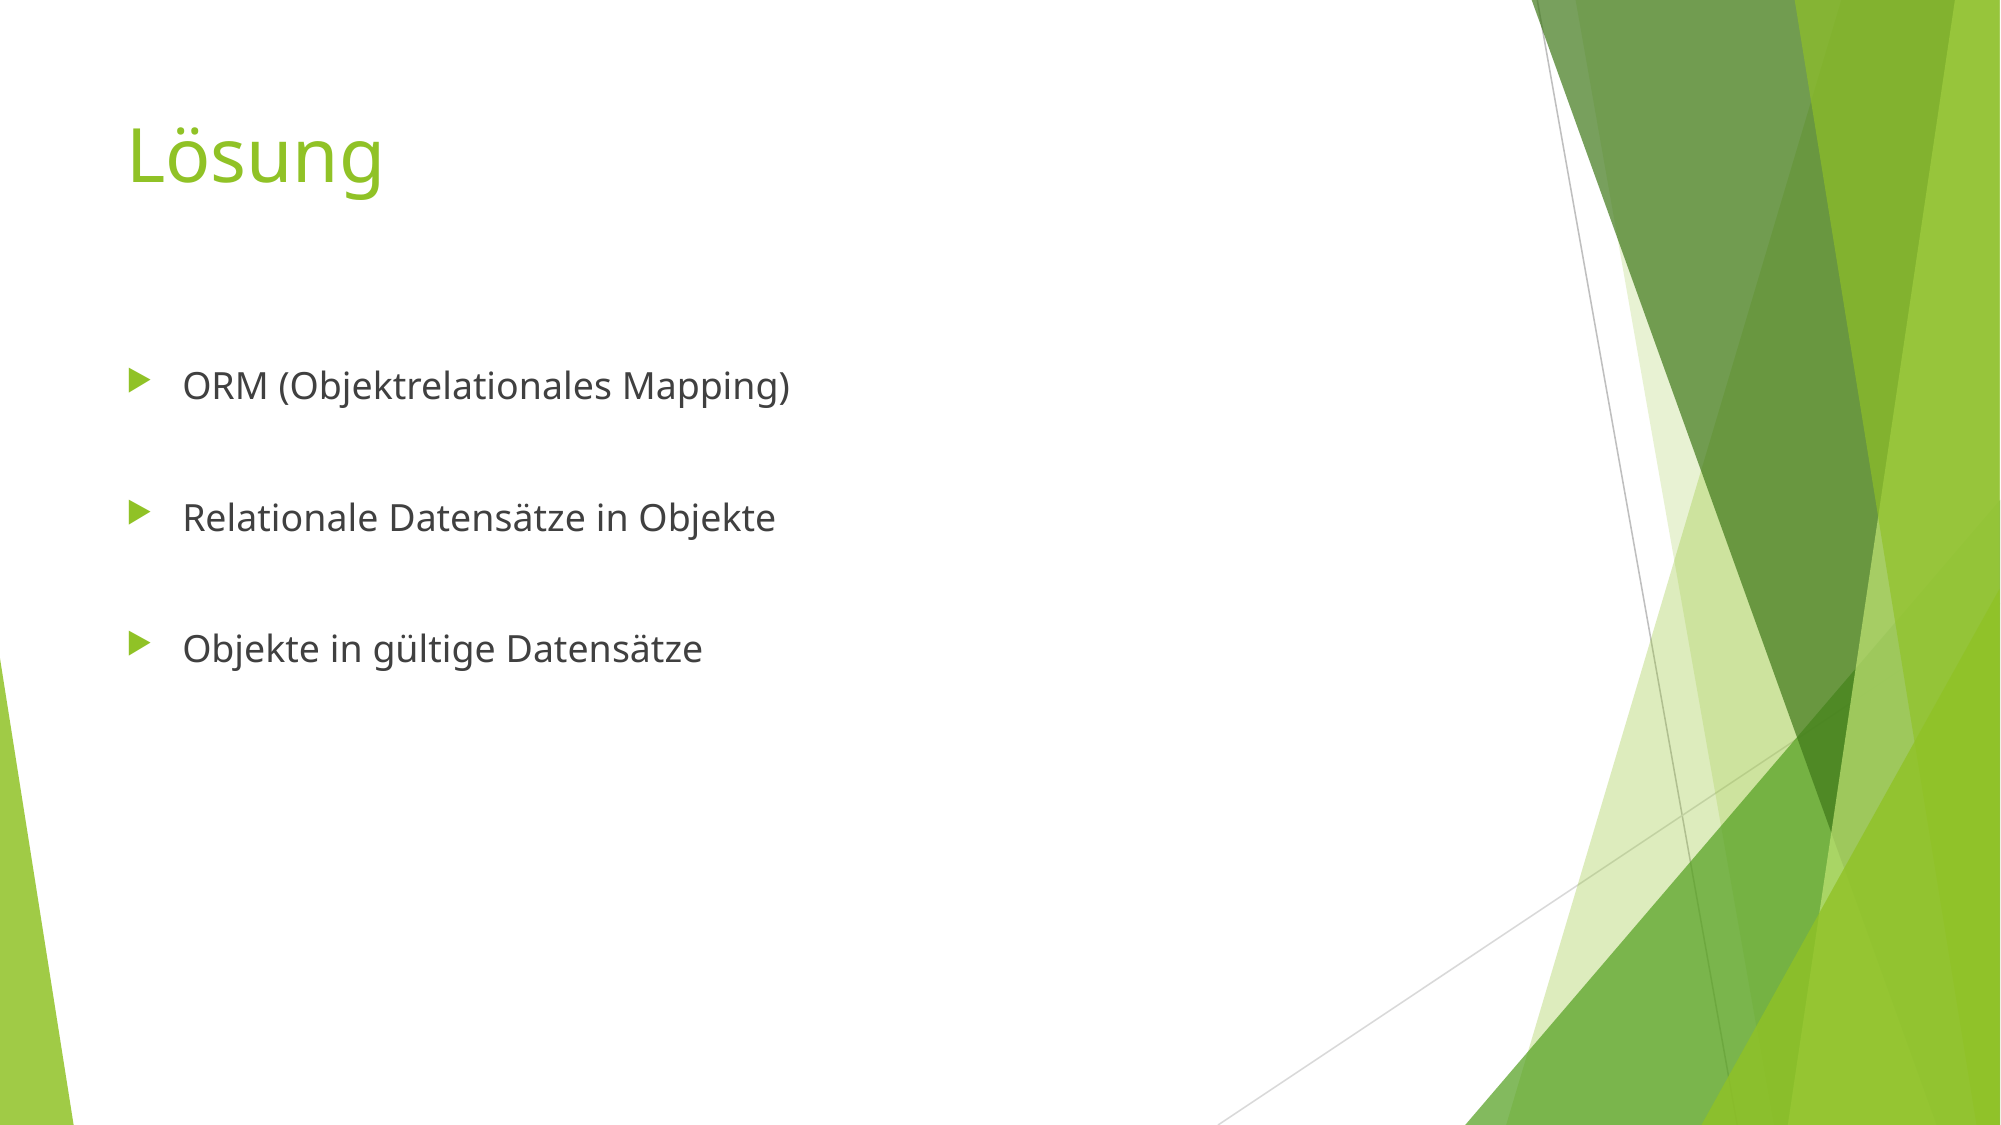

# Lösung
ORM (Objektrelationales Mapping)
Relationale Datensätze in Objekte
Objekte in gültige Datensätze